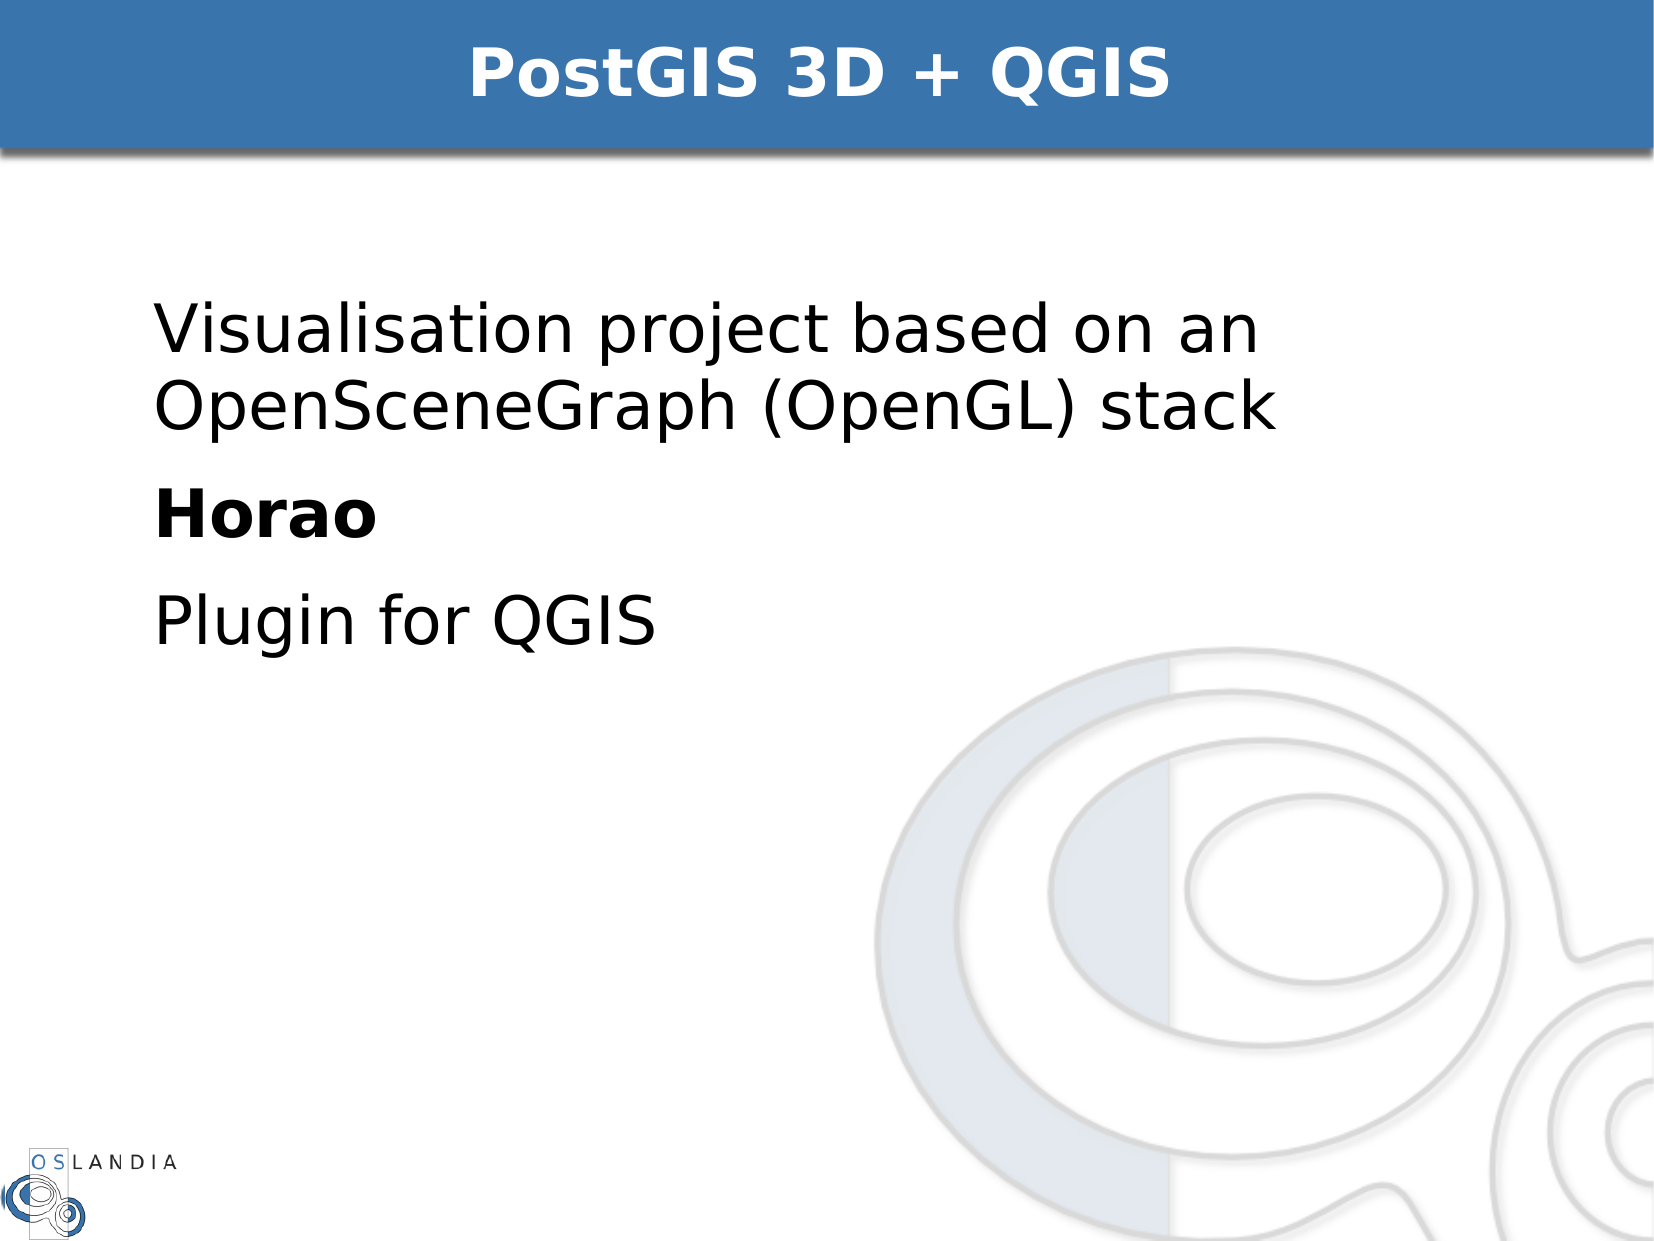

# PostGIS 3D + QGIS
Visualisation project based on an OpenSceneGraph (OpenGL) stack
Horao
Plugin for QGIS